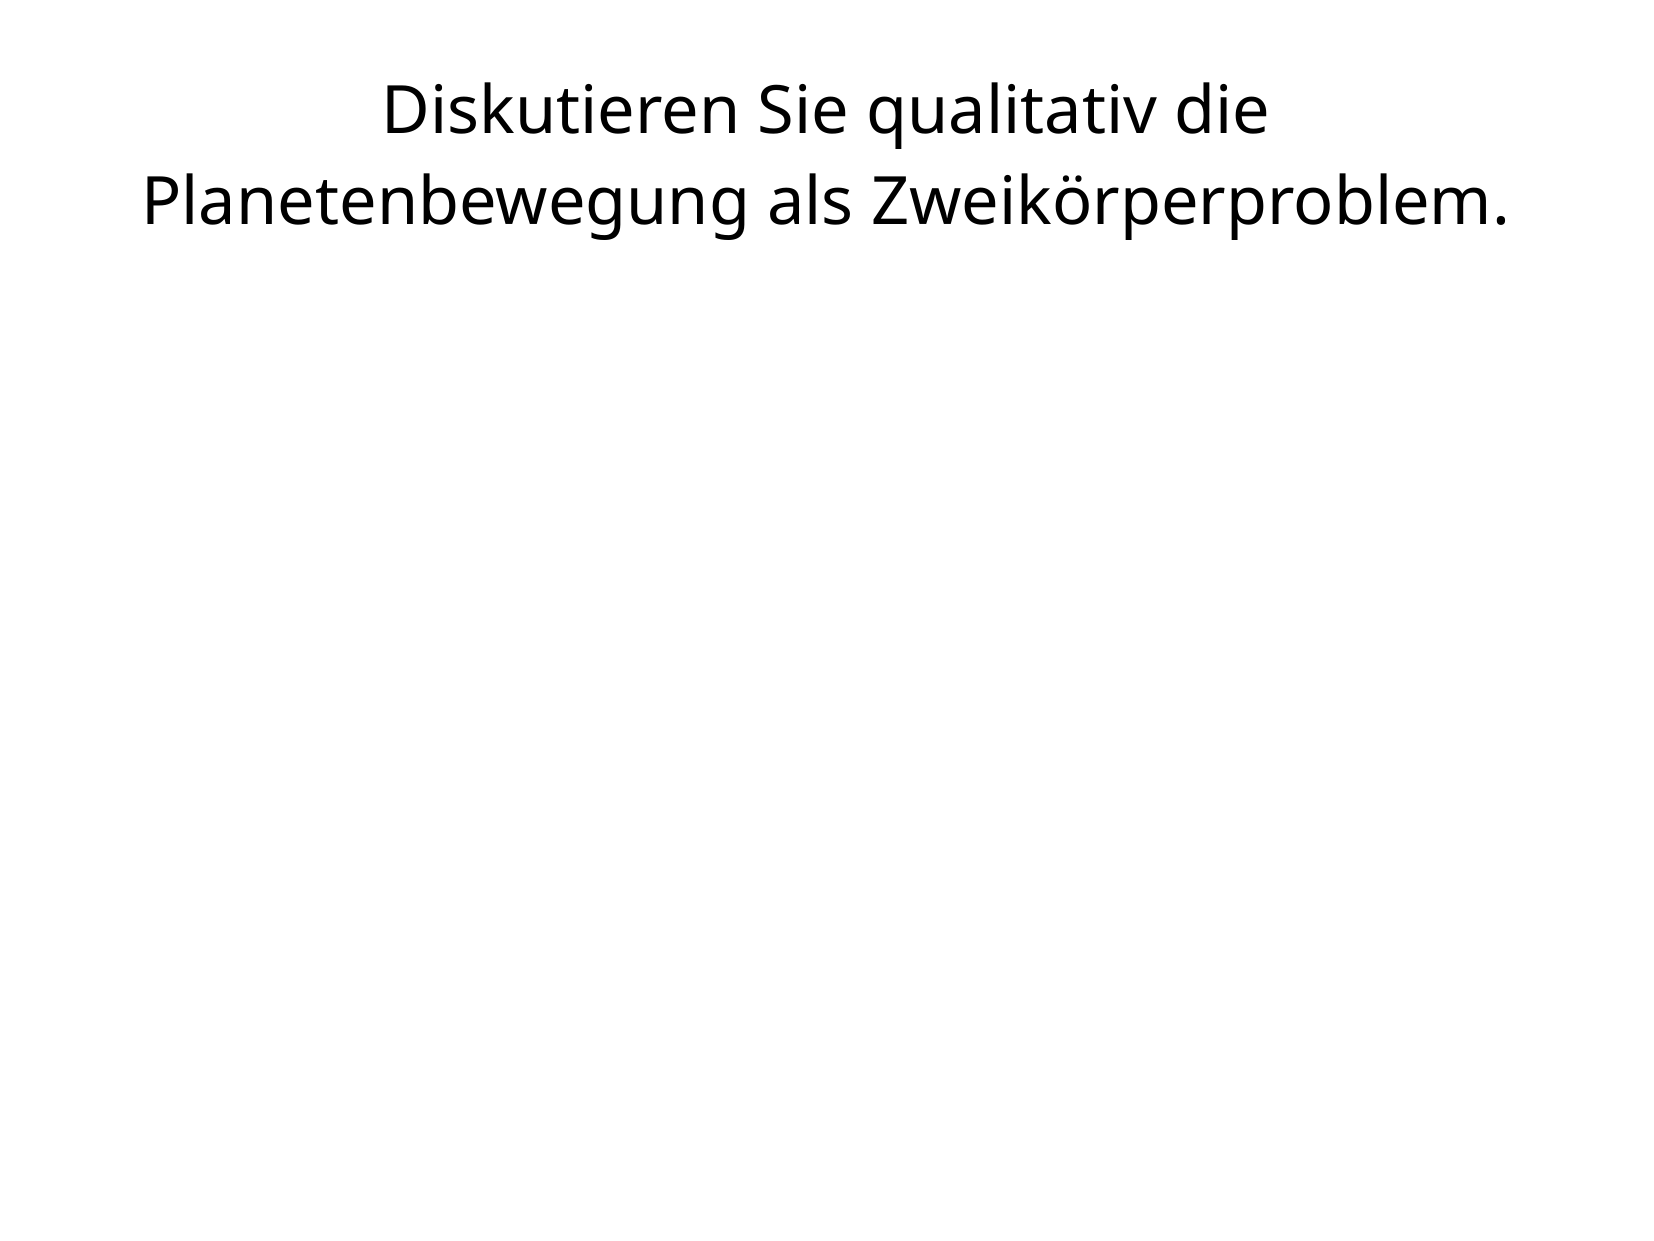

# Diskutieren Sie qualitativ die Planetenbewegung als Zweikörperproblem.